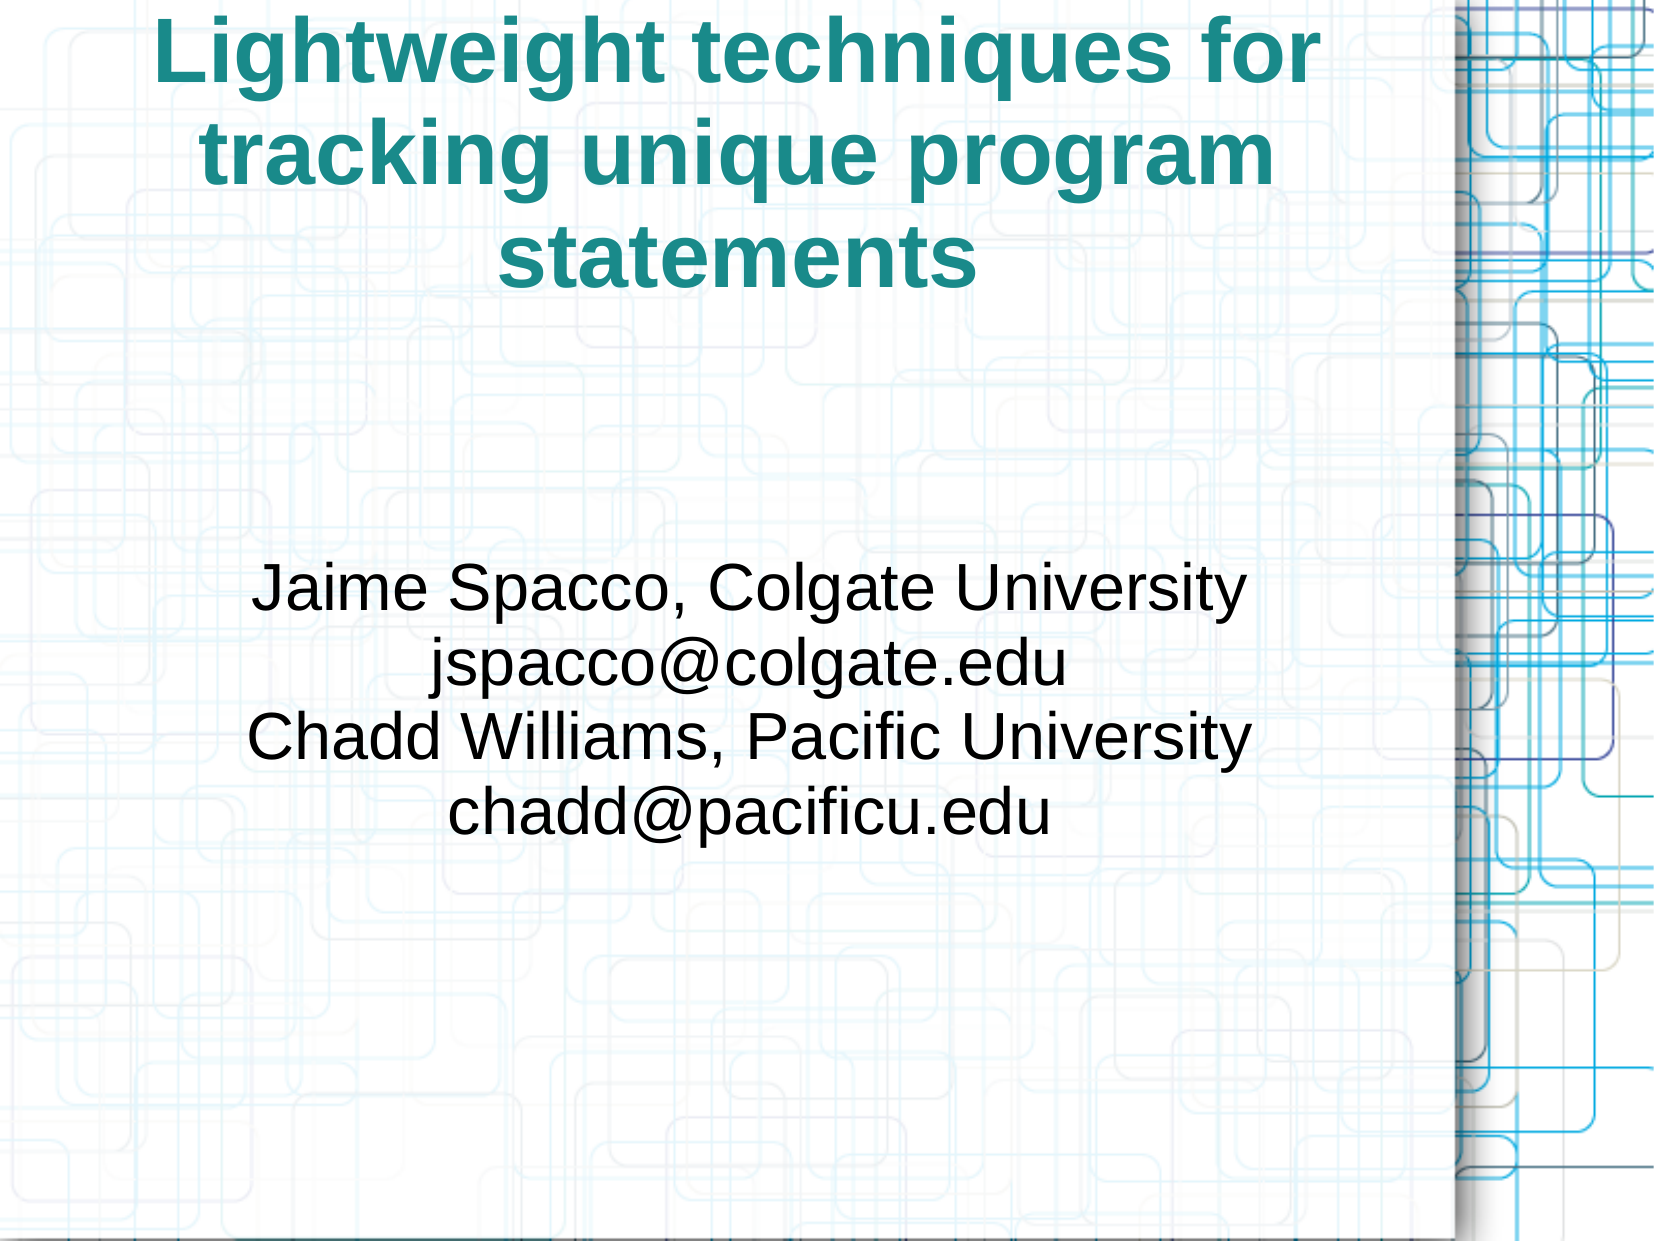

# Lightweight techniques for tracking unique program statements
Jaime Spacco, Colgate University
jspacco@colgate.edu
Chadd Williams, Pacific University
chadd@pacificu.edu